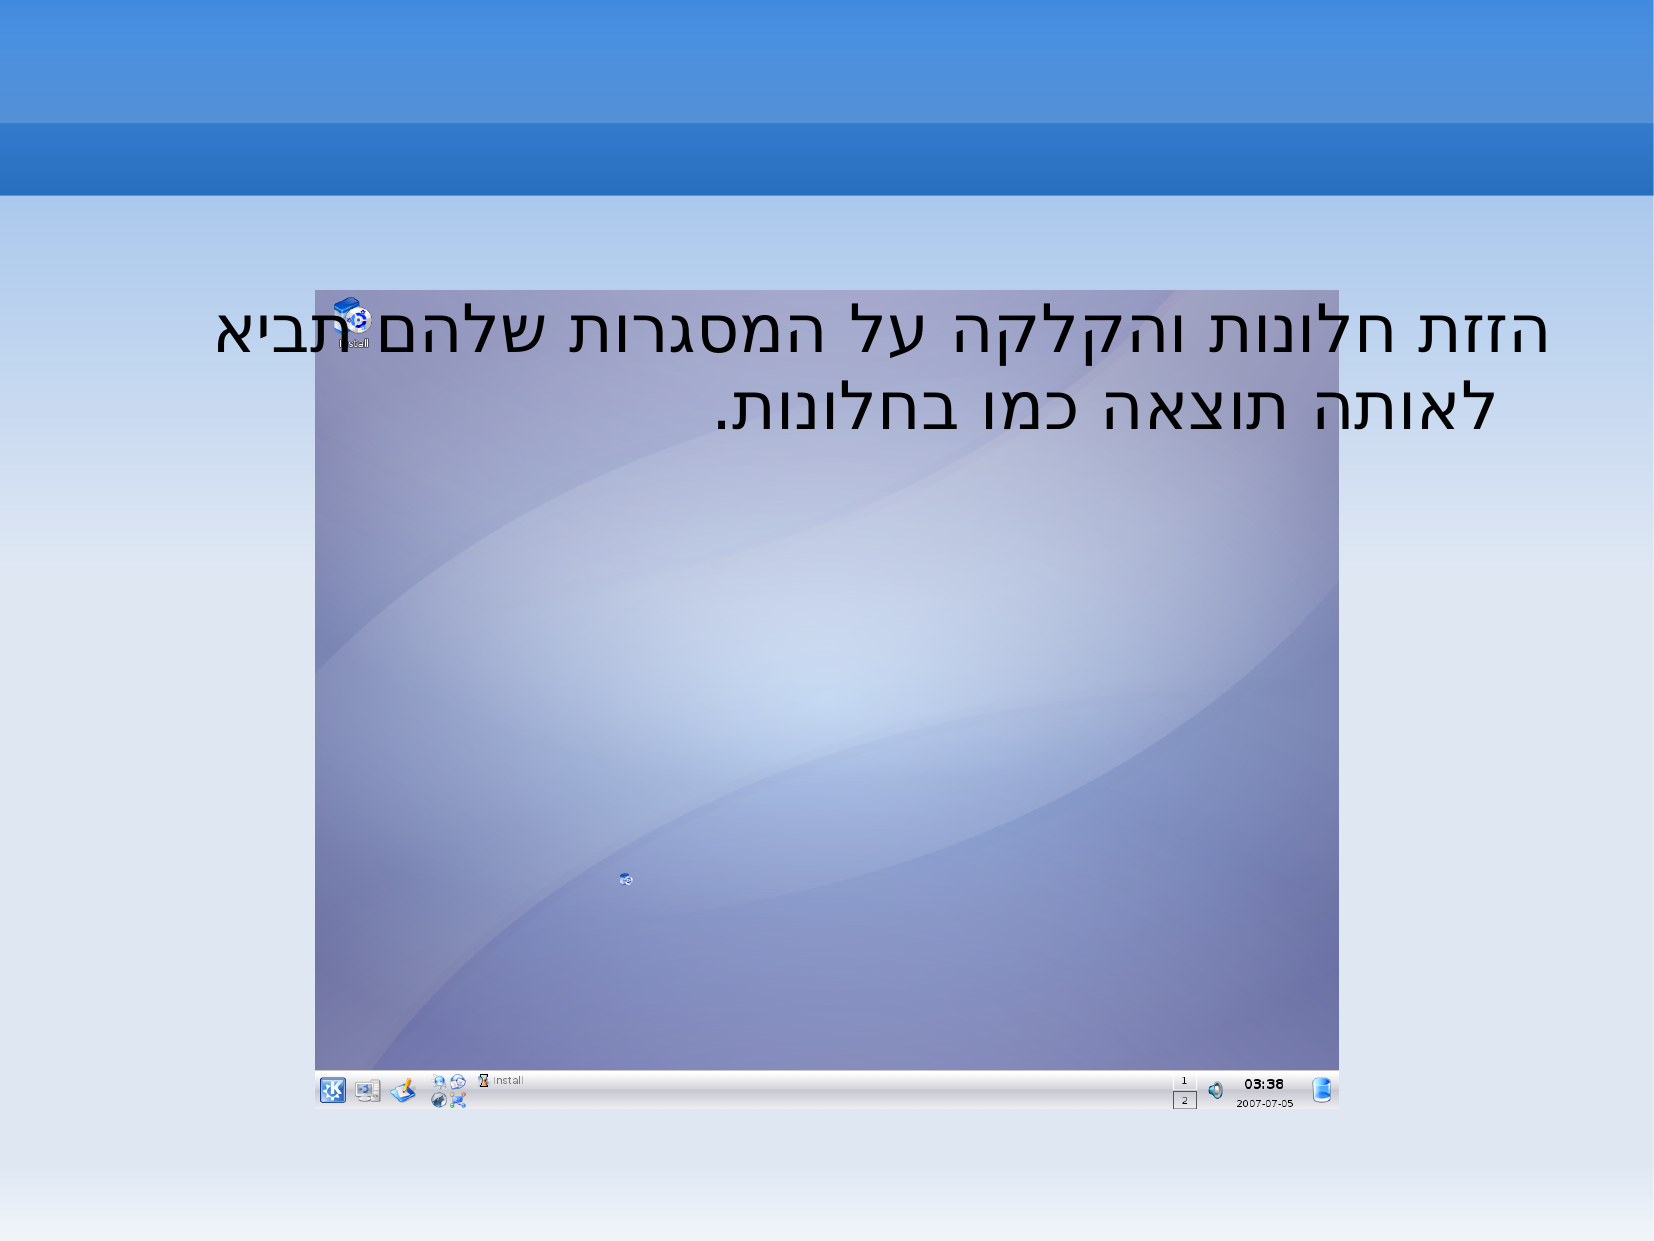

#
הזזת חלונות והקלקה על המסגרות שלהם תביא לאותה תוצאה כמו בחלונות.